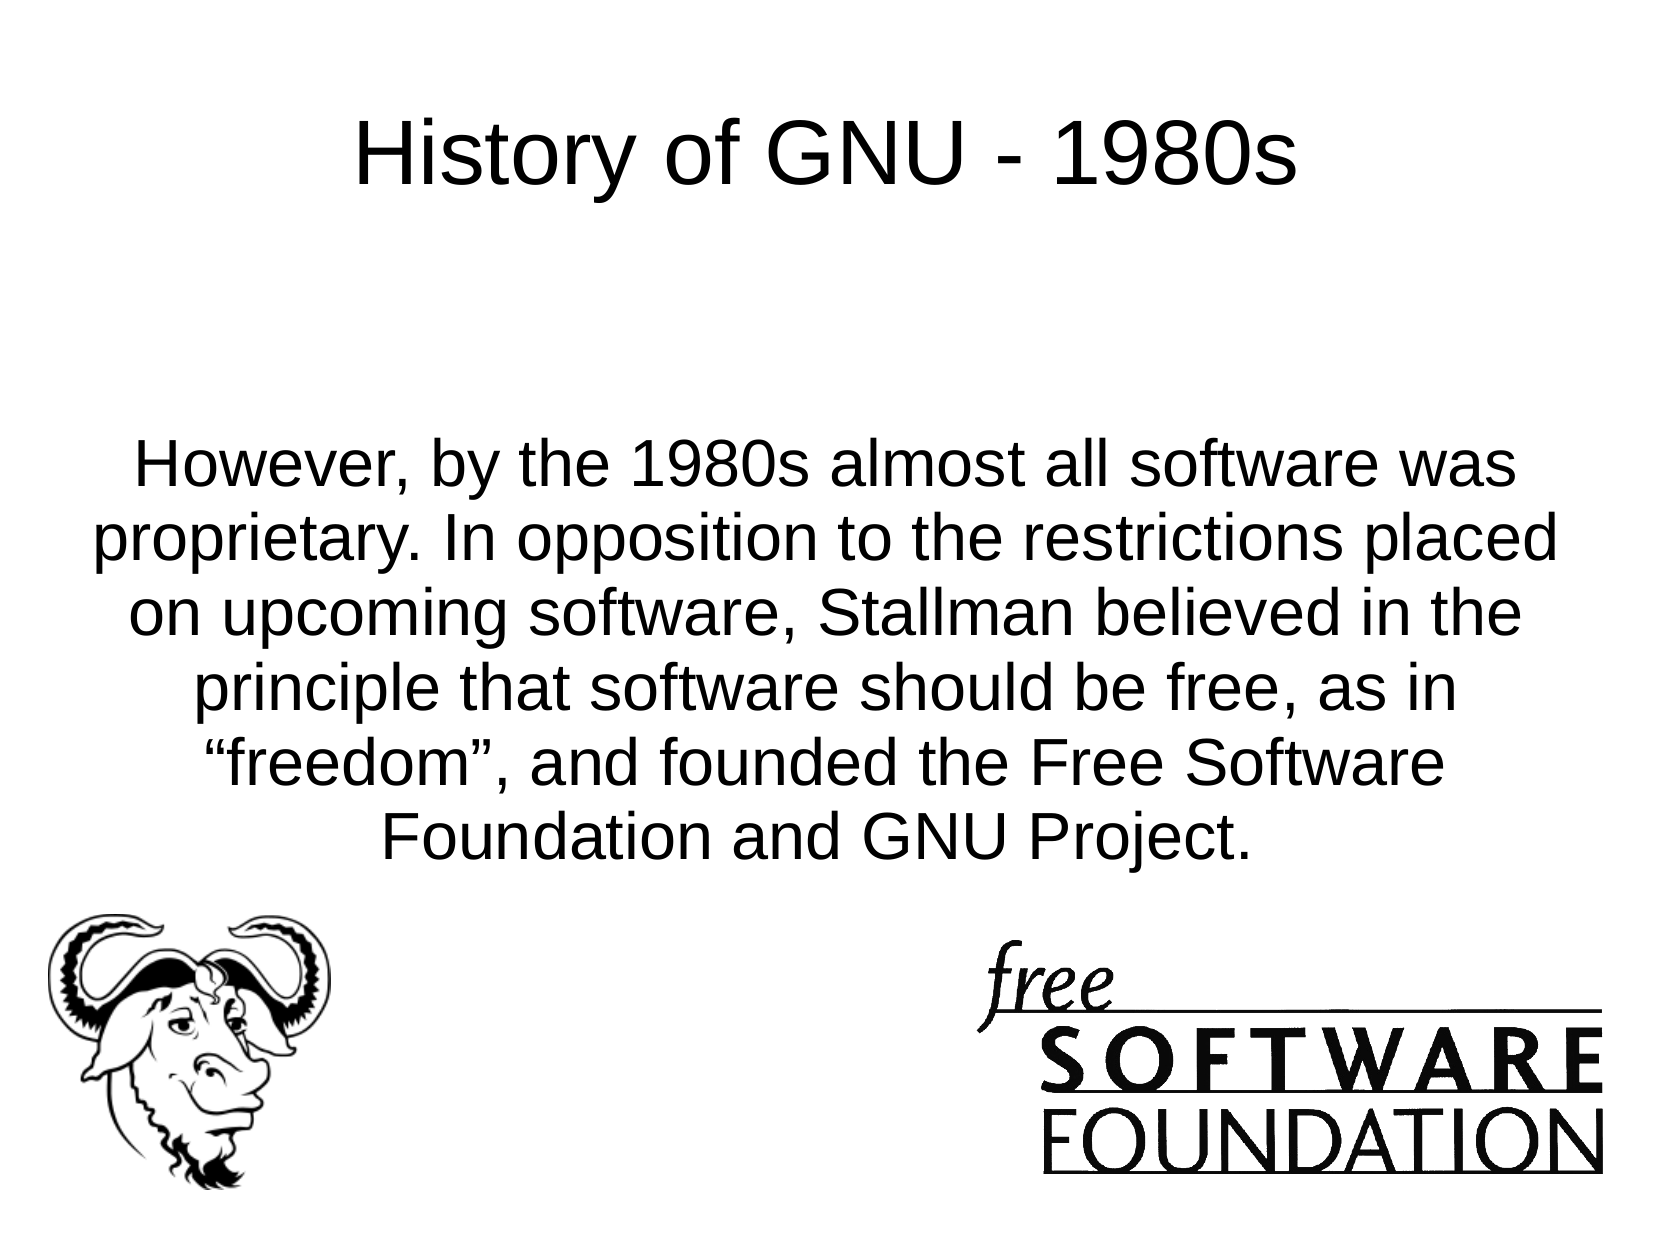

# History of GNU - 1980s
However, by the 1980s almost all software was proprietary. In opposition to the restrictions placed on upcoming software, Stallman believed in the principle that software should be free, as in “freedom”, and founded the Free Software Foundation and GNU Project.